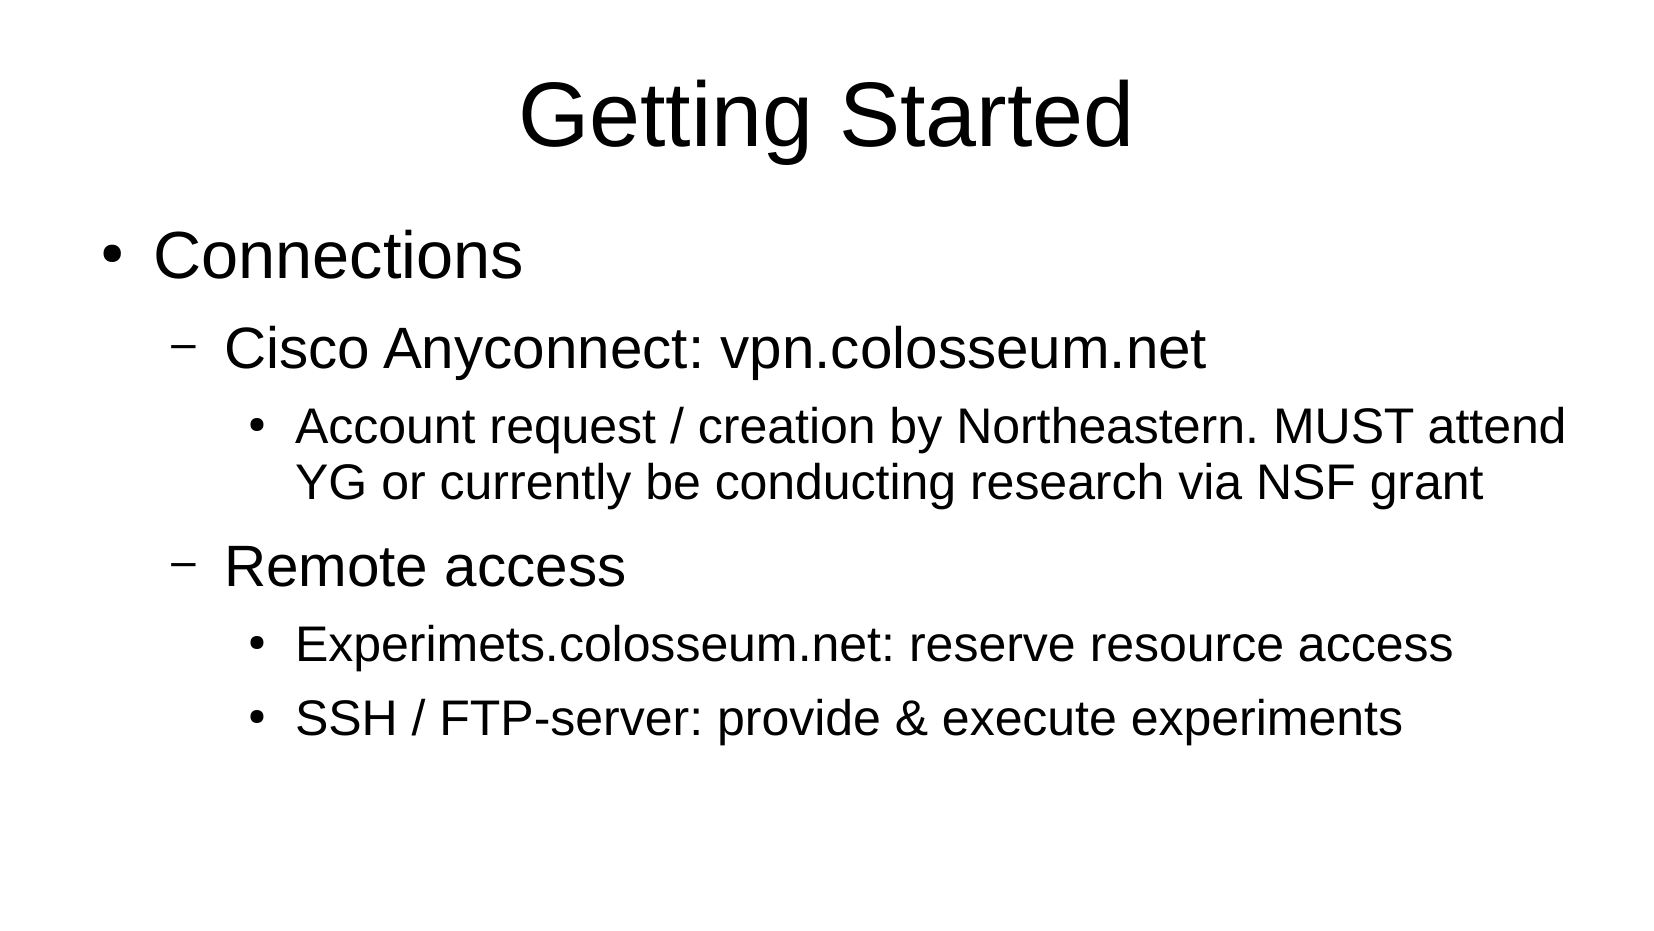

# Getting Started
Connections
Cisco Anyconnect: vpn.colosseum.net
Account request / creation by Northeastern. MUST attend YG or currently be conducting research via NSF grant
Remote access
Experimets.colosseum.net: reserve resource access
SSH / FTP-server: provide & execute experiments